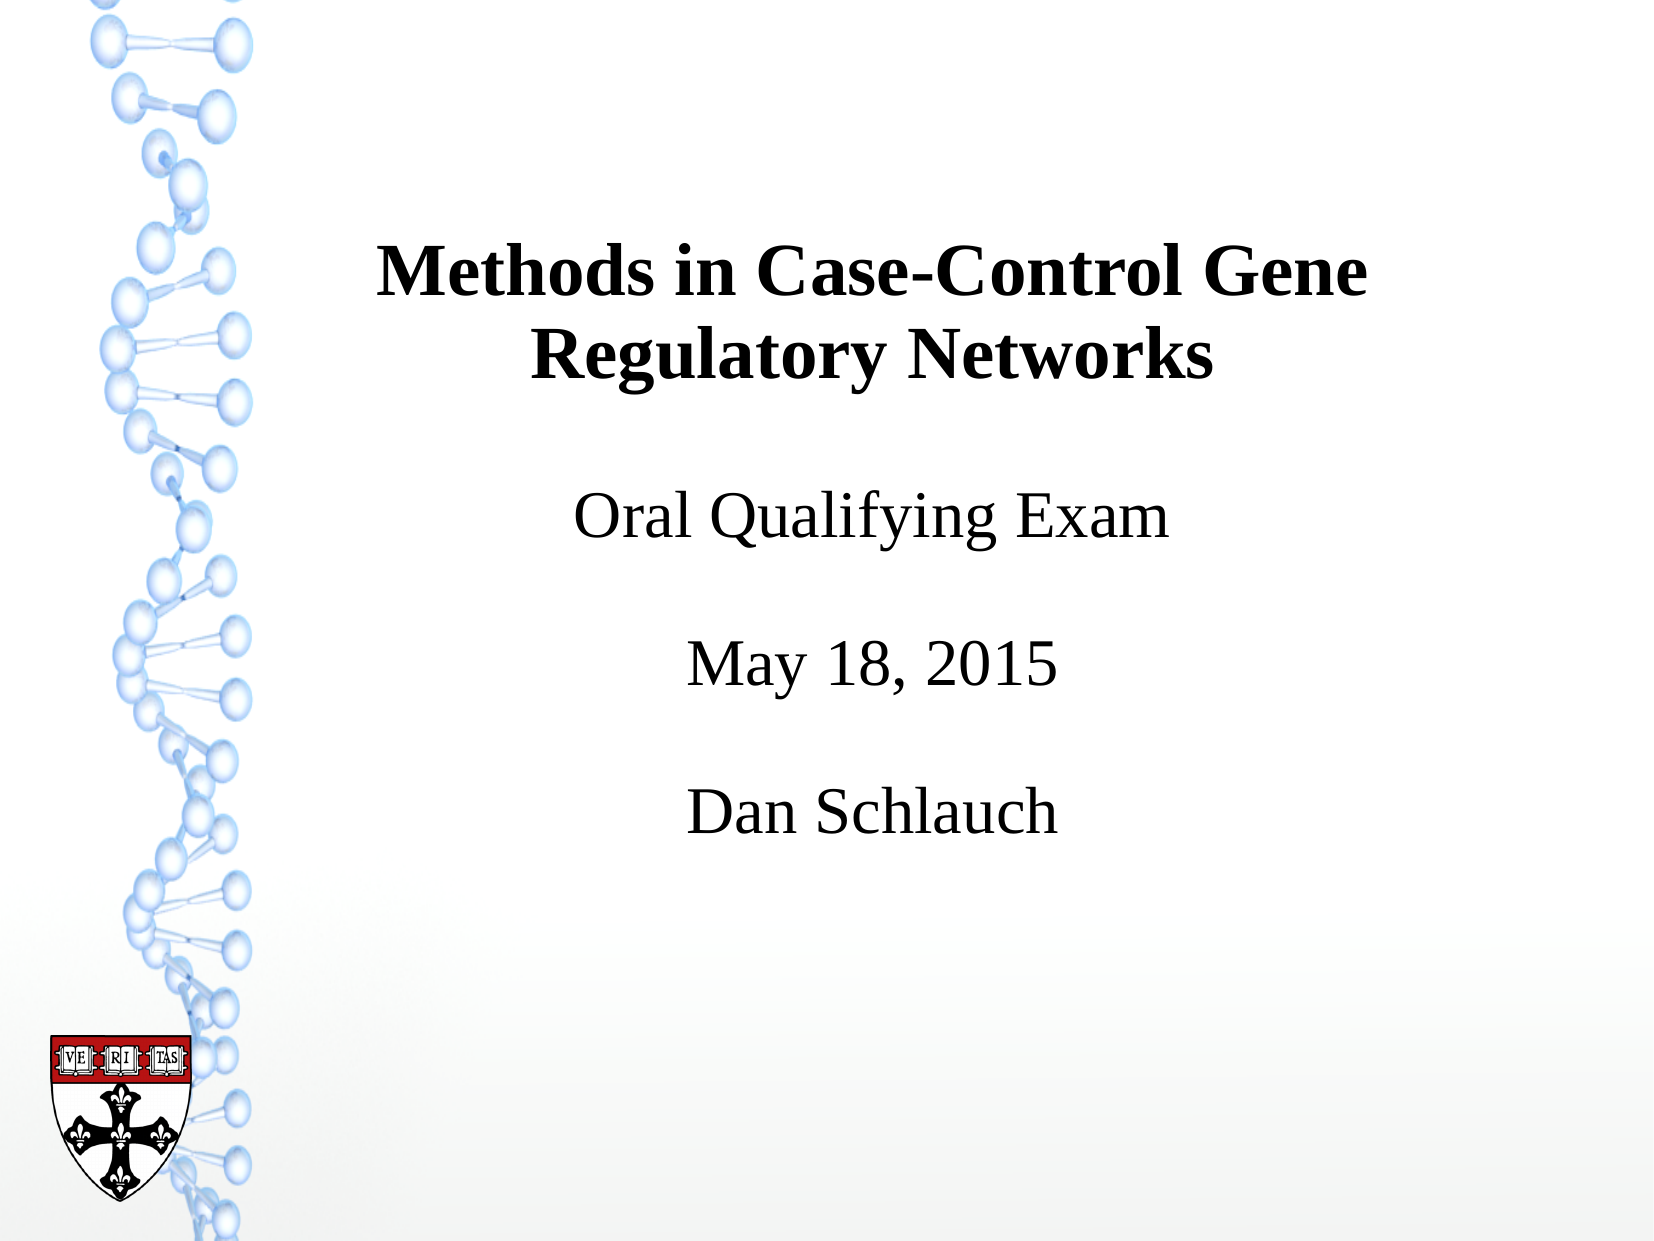

# Methods in Case-Control Gene Regulatory Networks
Oral Qualifying Exam
May 18, 2015
Dan Schlauch